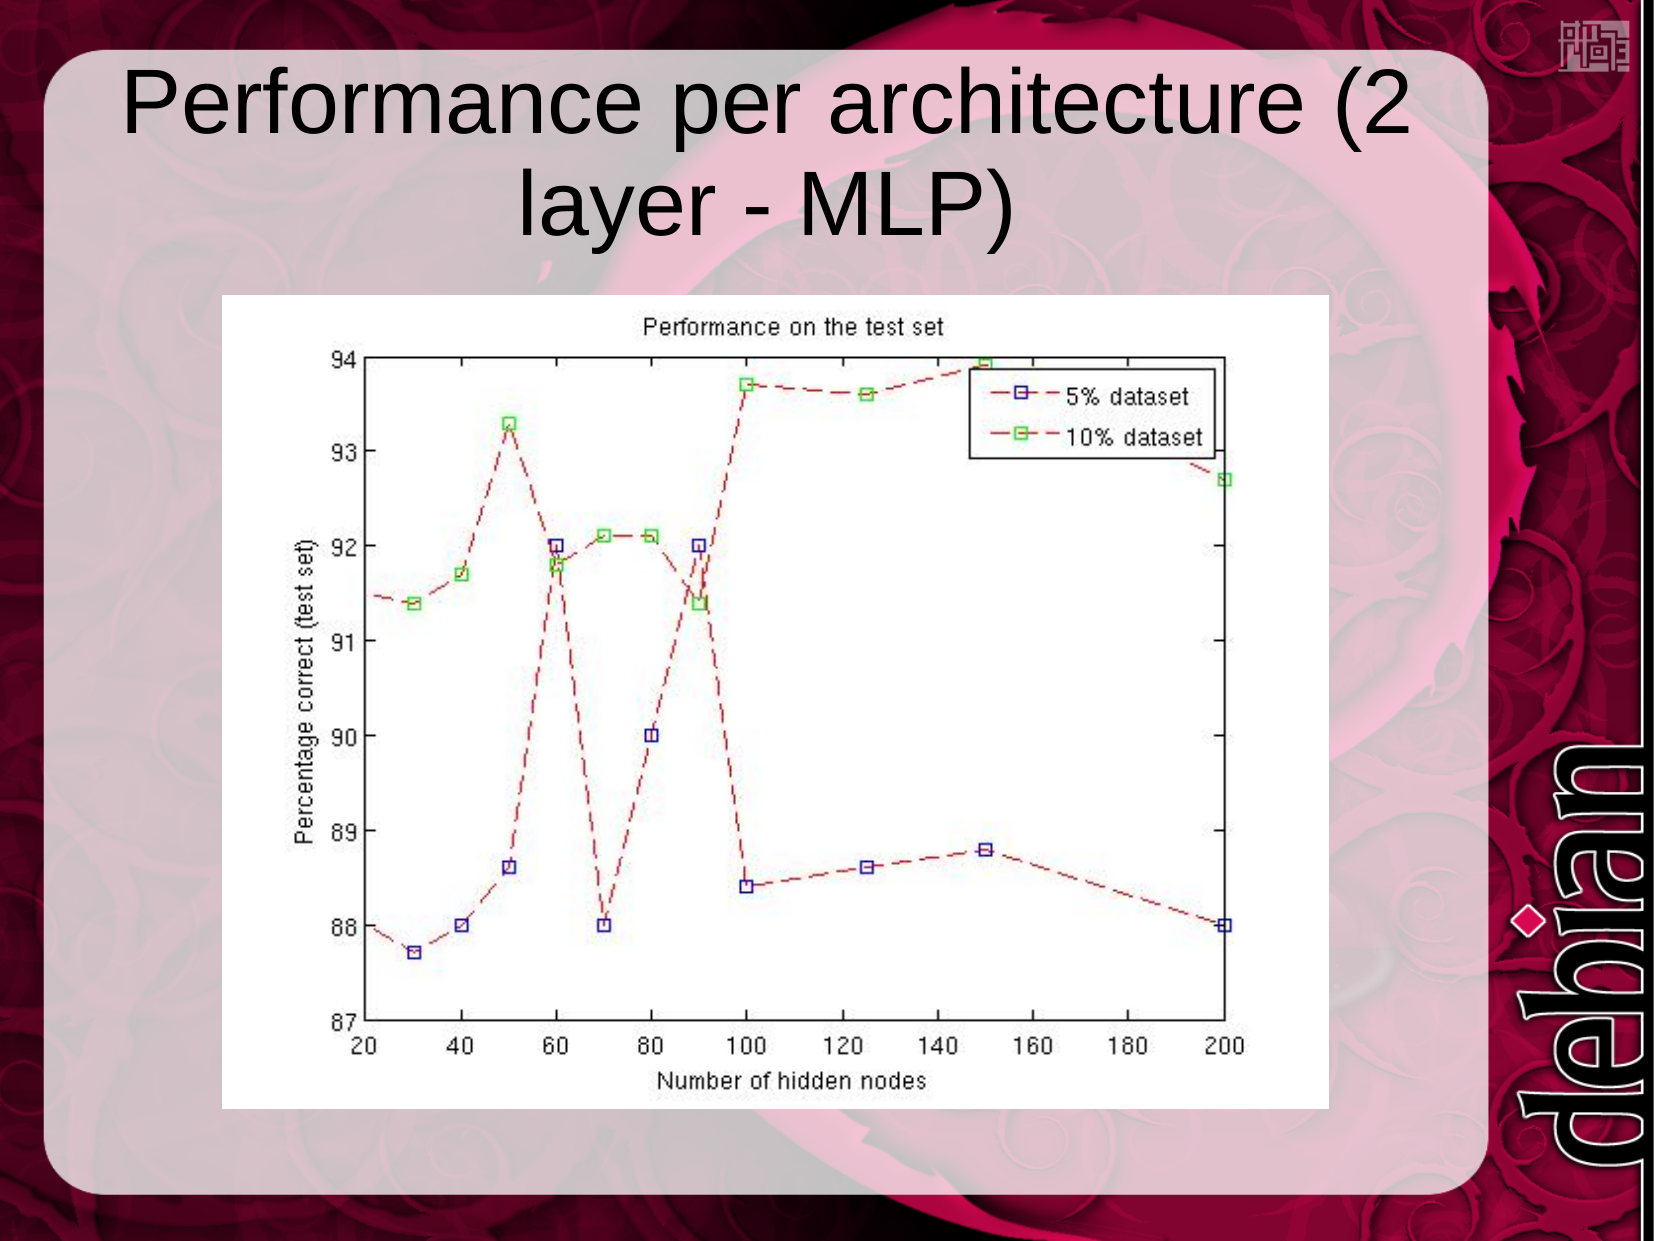

# Performance per architecture (2 layer - MLP)